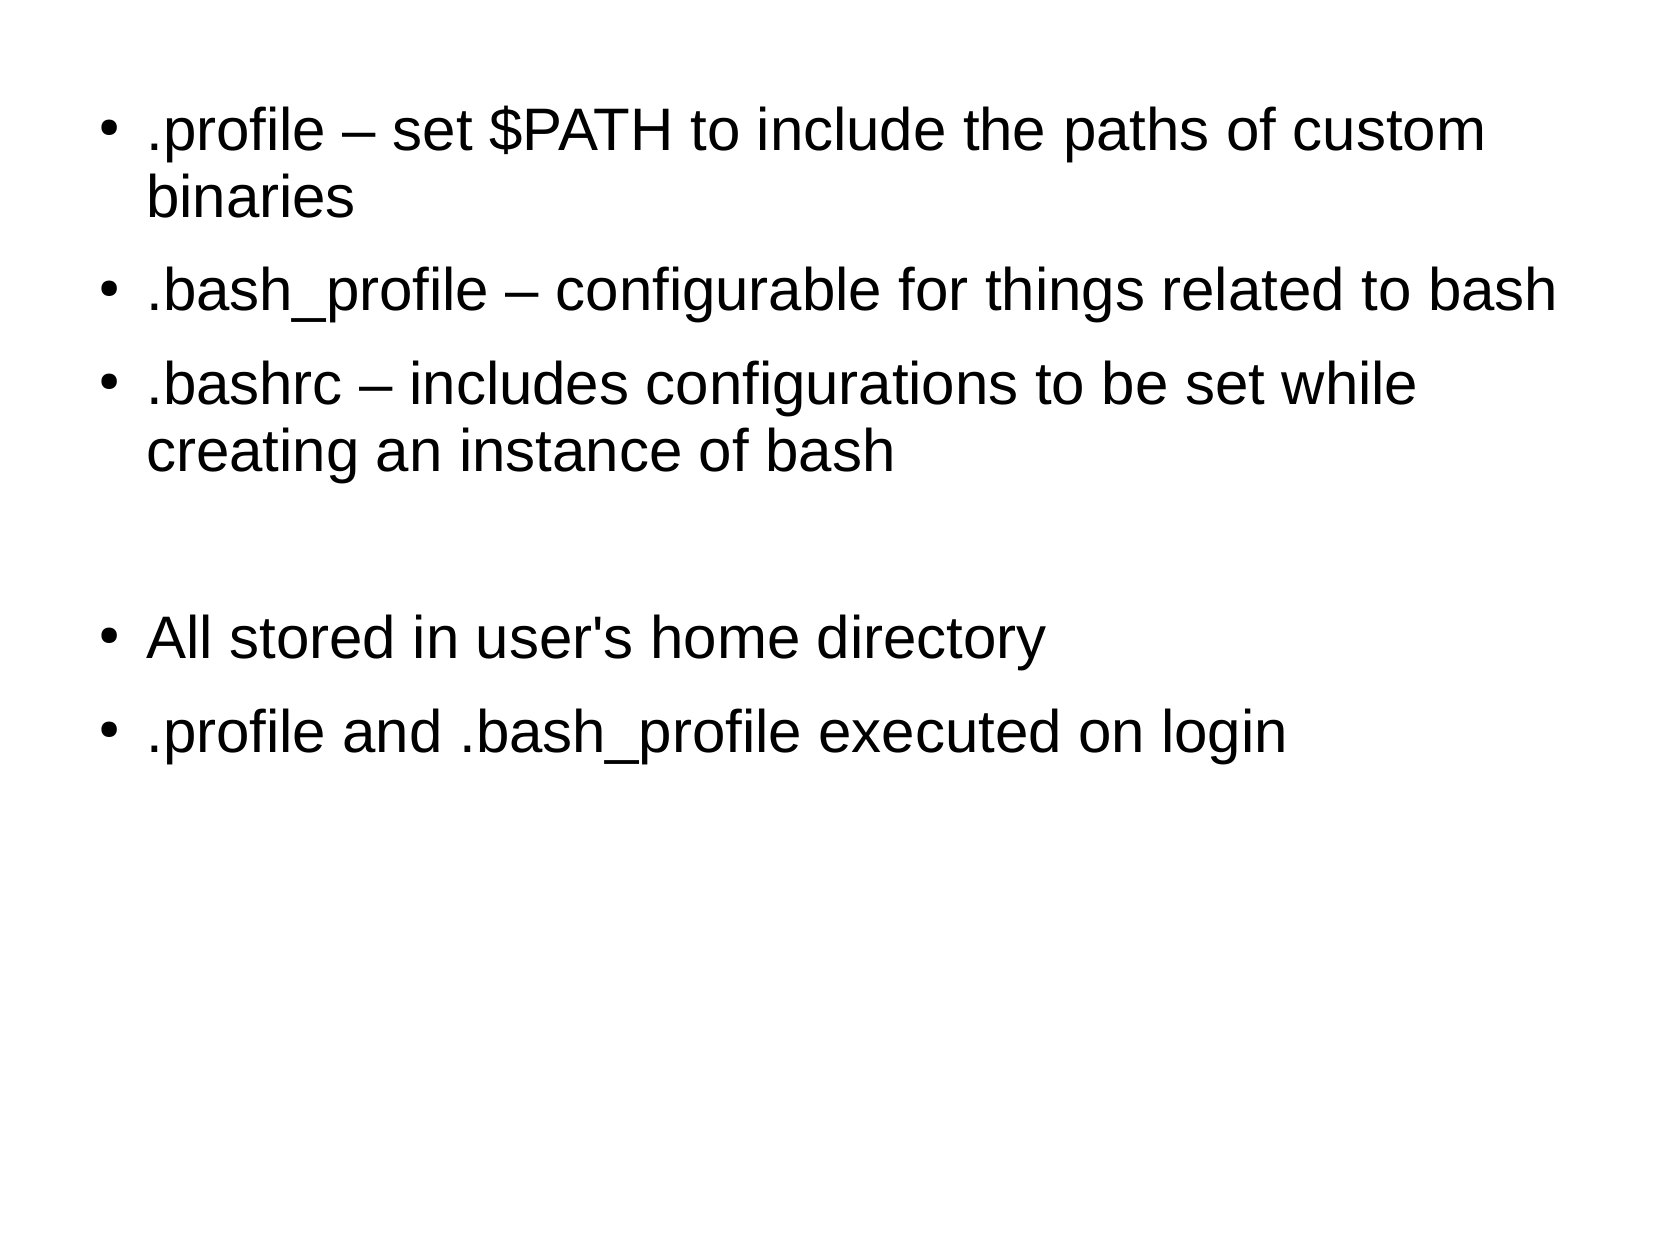

# .profile – set $PATH to include the paths of custom binaries
.bash_profile – configurable for things related to bash
.bashrc – includes configurations to be set while creating an instance of bash
All stored in user's home directory
.profile and .bash_profile executed on login